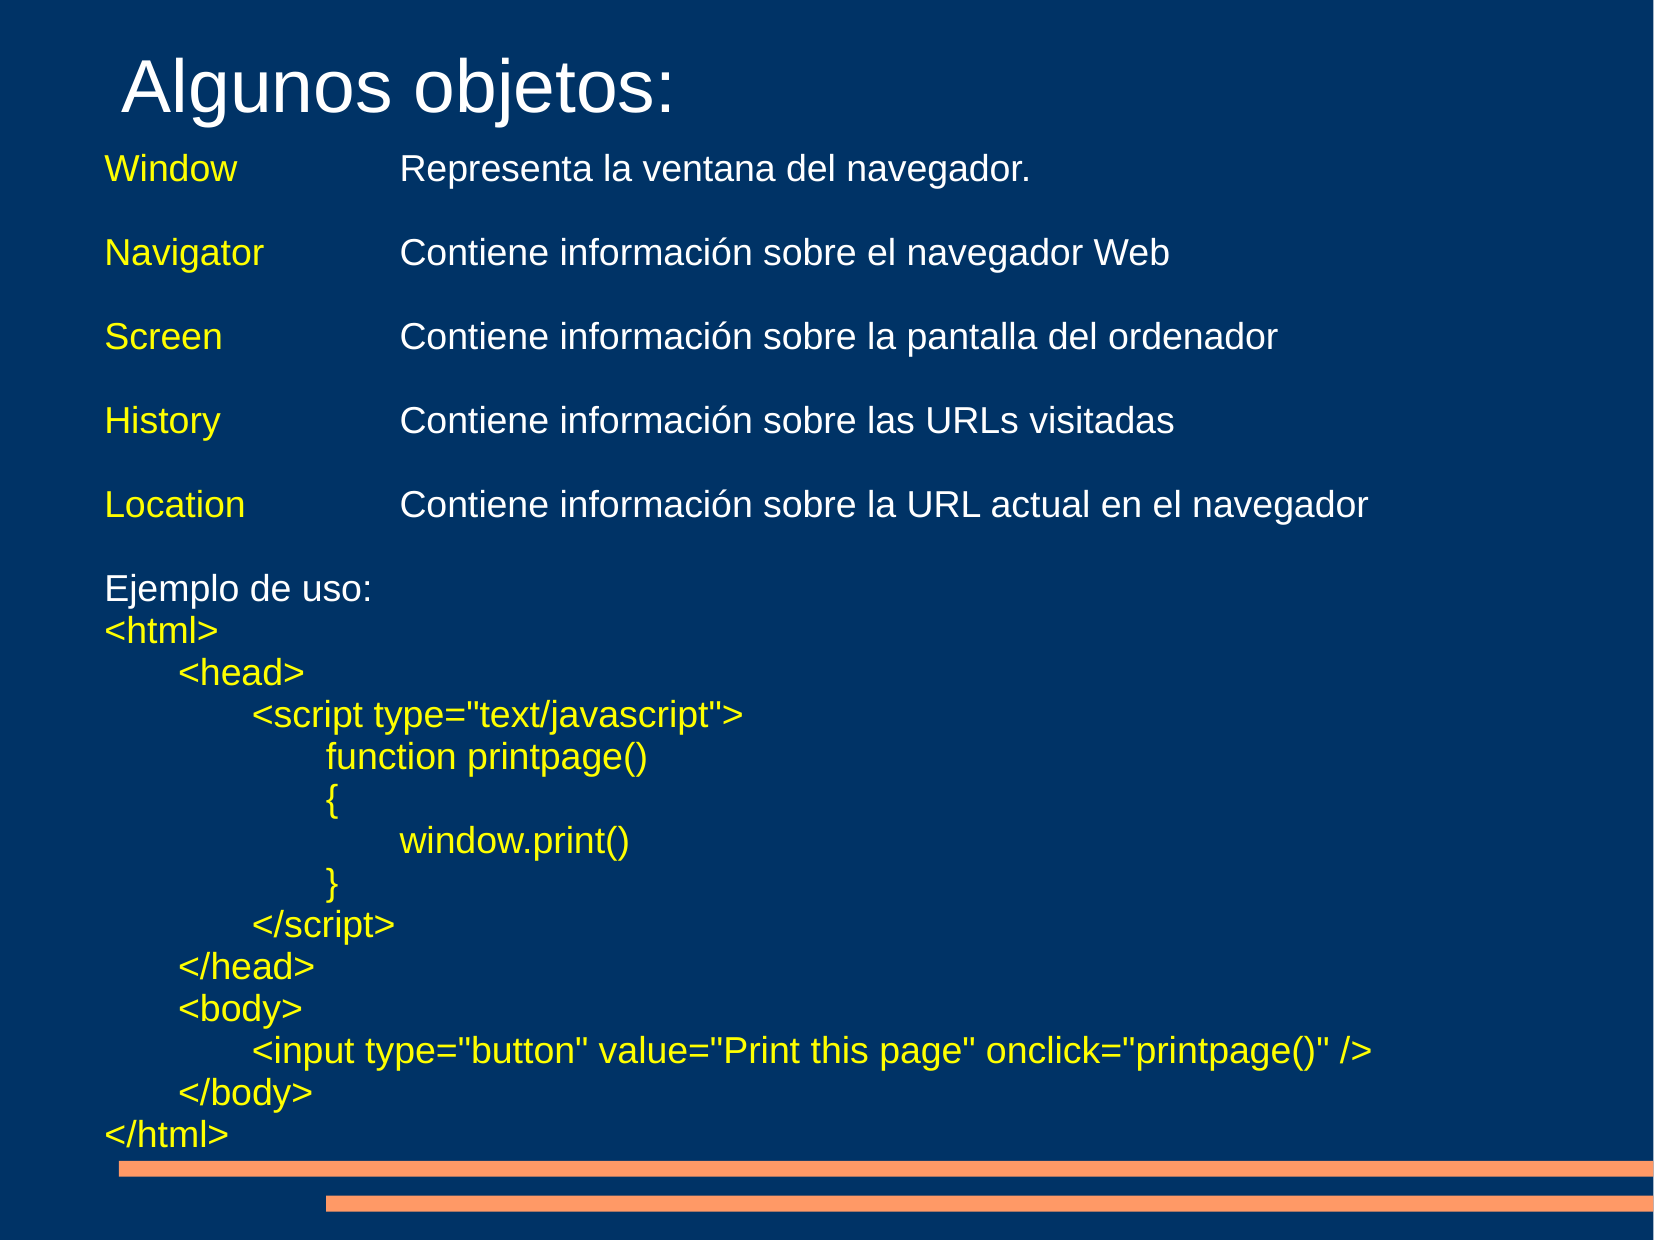

Algunos objetos:
Window 		Representa la ventana del navegador.
Navigator 		Contiene información sobre el navegador Web
Screen 			Contiene información sobre la pantalla del ordenador
History 			Contiene información sobre las URLs visitadas
Location 		Contiene información sobre la URL actual en el navegador
Ejemplo de uso:
<html>
	<head>
		<script type="text/javascript">
			function printpage()
 			{
 				window.print()
 			}
		</script>
	</head>
	<body>
		<input type="button" value="Print this page" onclick="printpage()" />
	</body>
</html>